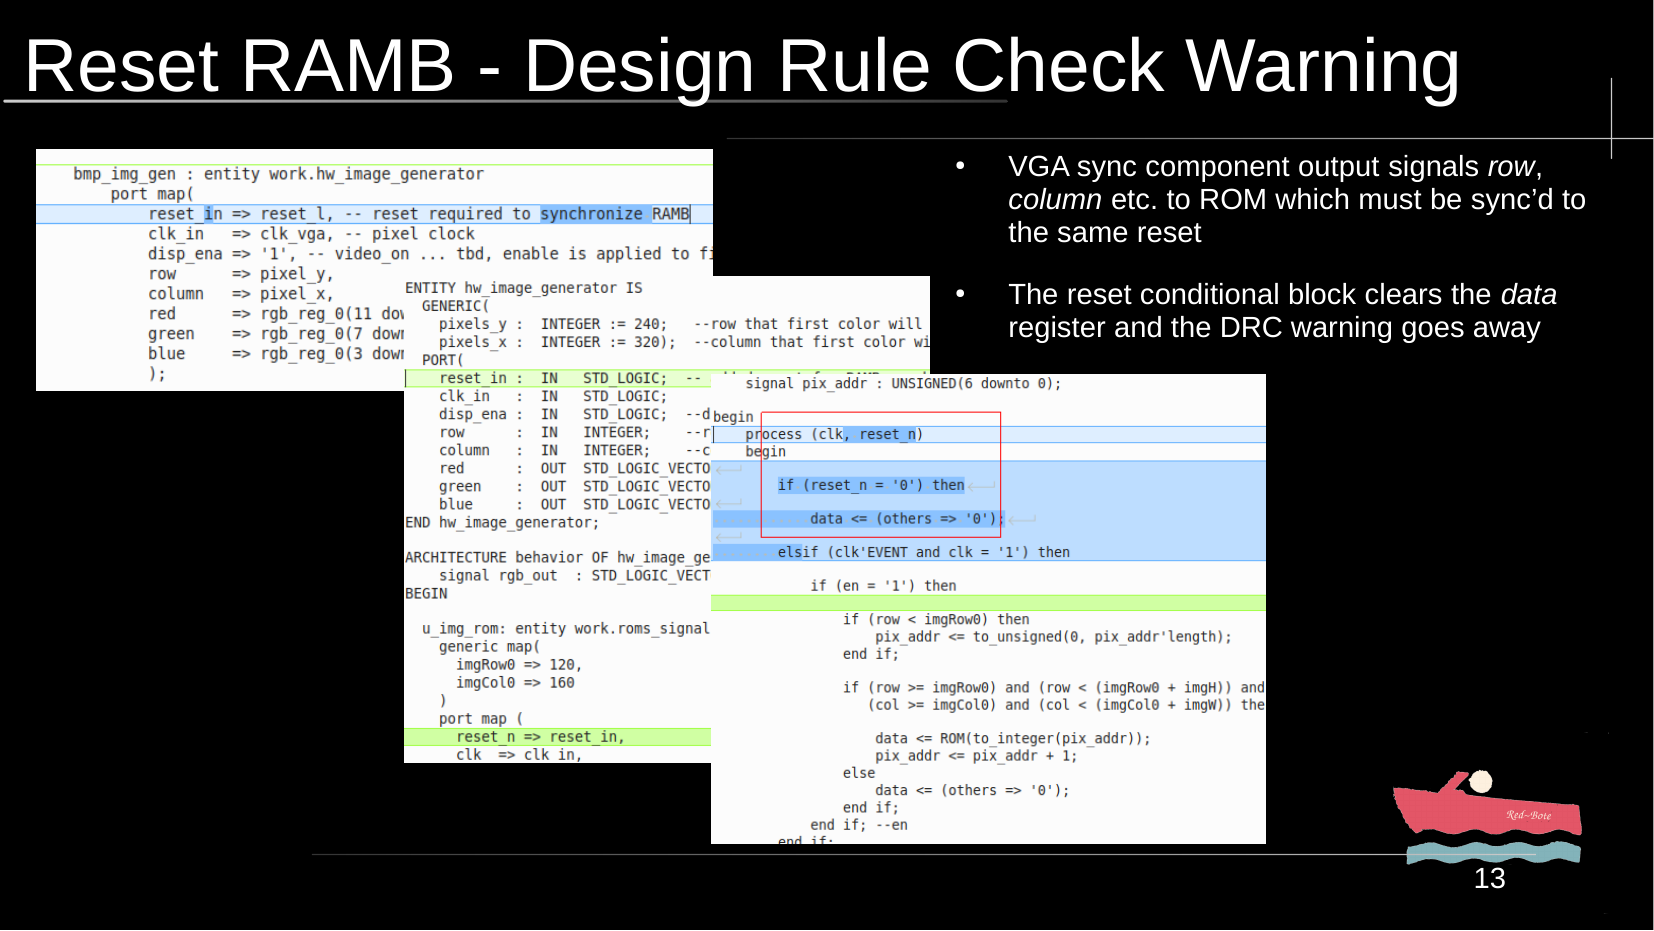

# Reset RAMB - Design Rule Check Warning
VGA sync component output signals row, column etc. to ROM which must be sync’d to the same reset
The reset conditional block clears the data register and the DRC warning goes away
13